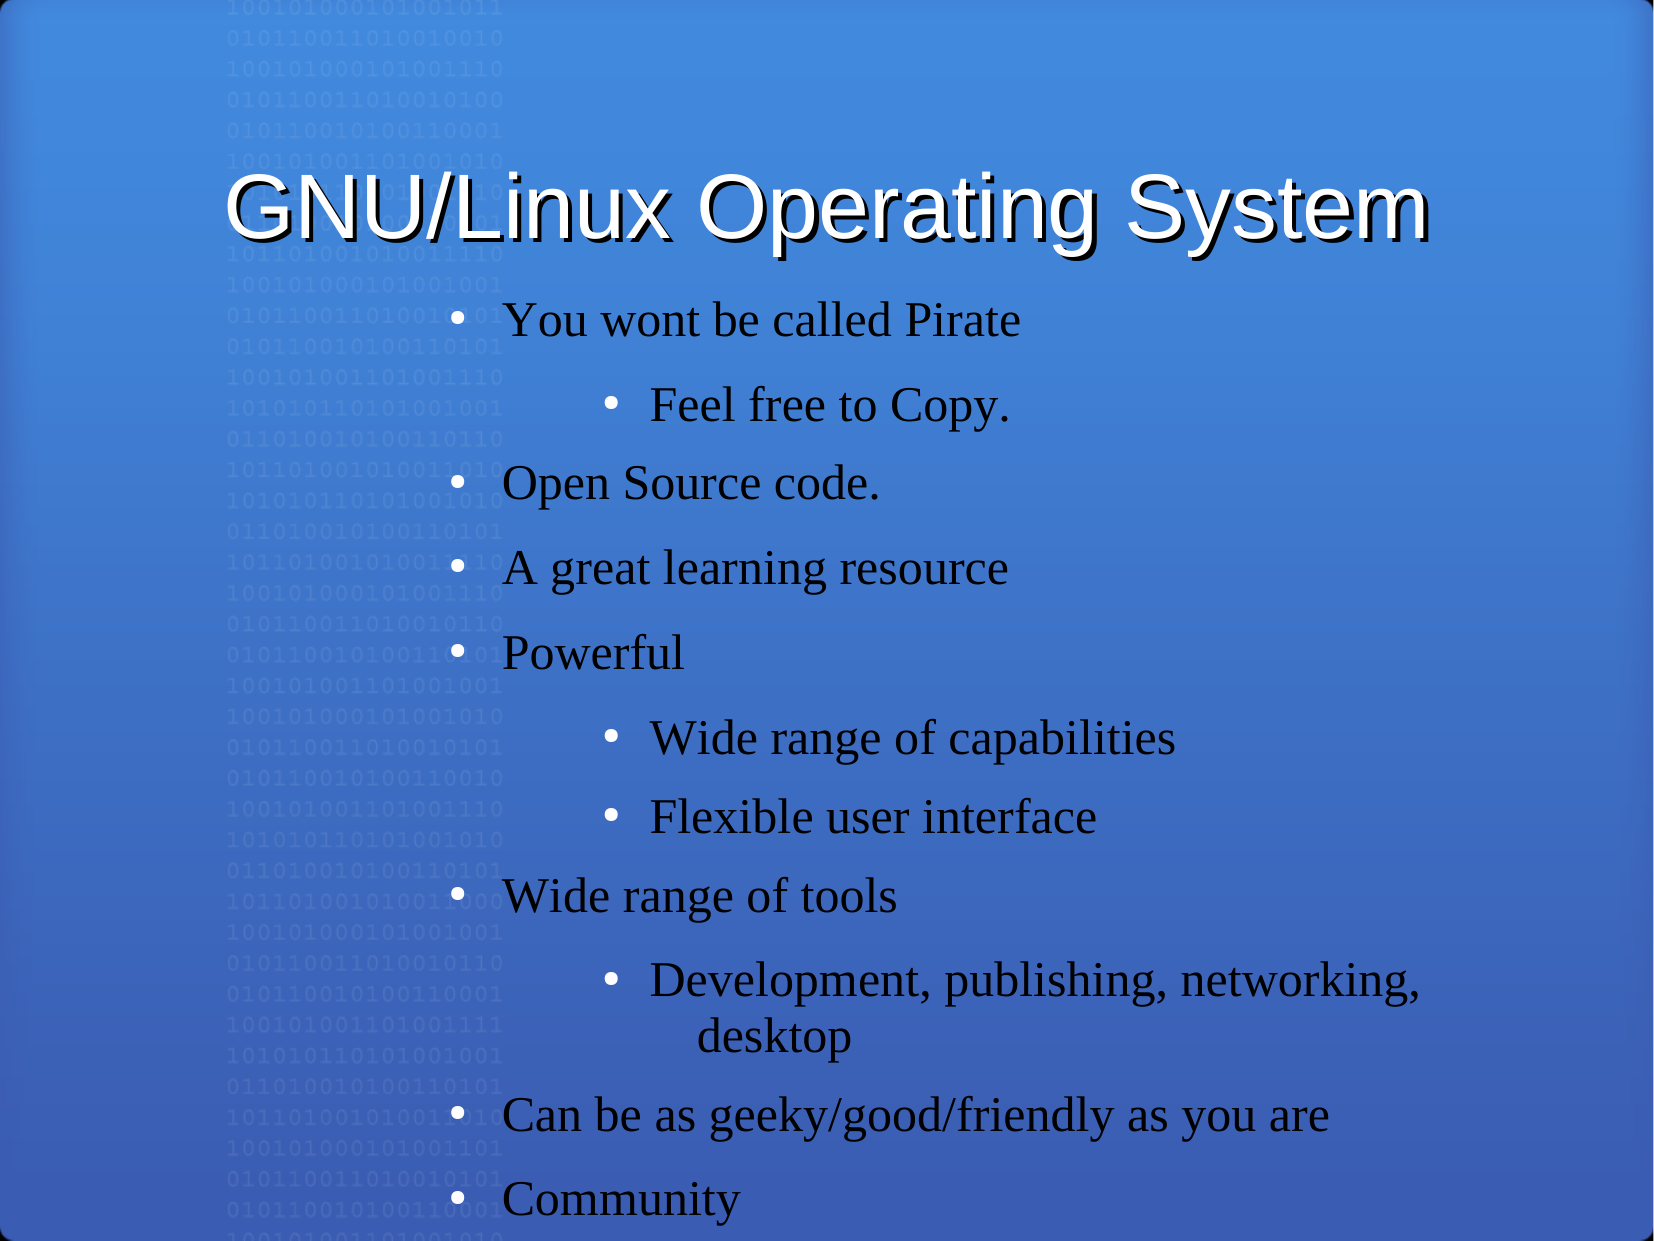

# GNU/Linux Operating System
You wont be called Pirate
Feel free to Copy.
Open Source code.
A great learning resource
Powerful
Wide range of capabilities
Flexible user interface
Wide range of tools
Development, publishing, networking, desktop
Can be as geeky/good/friendly as you are
Community